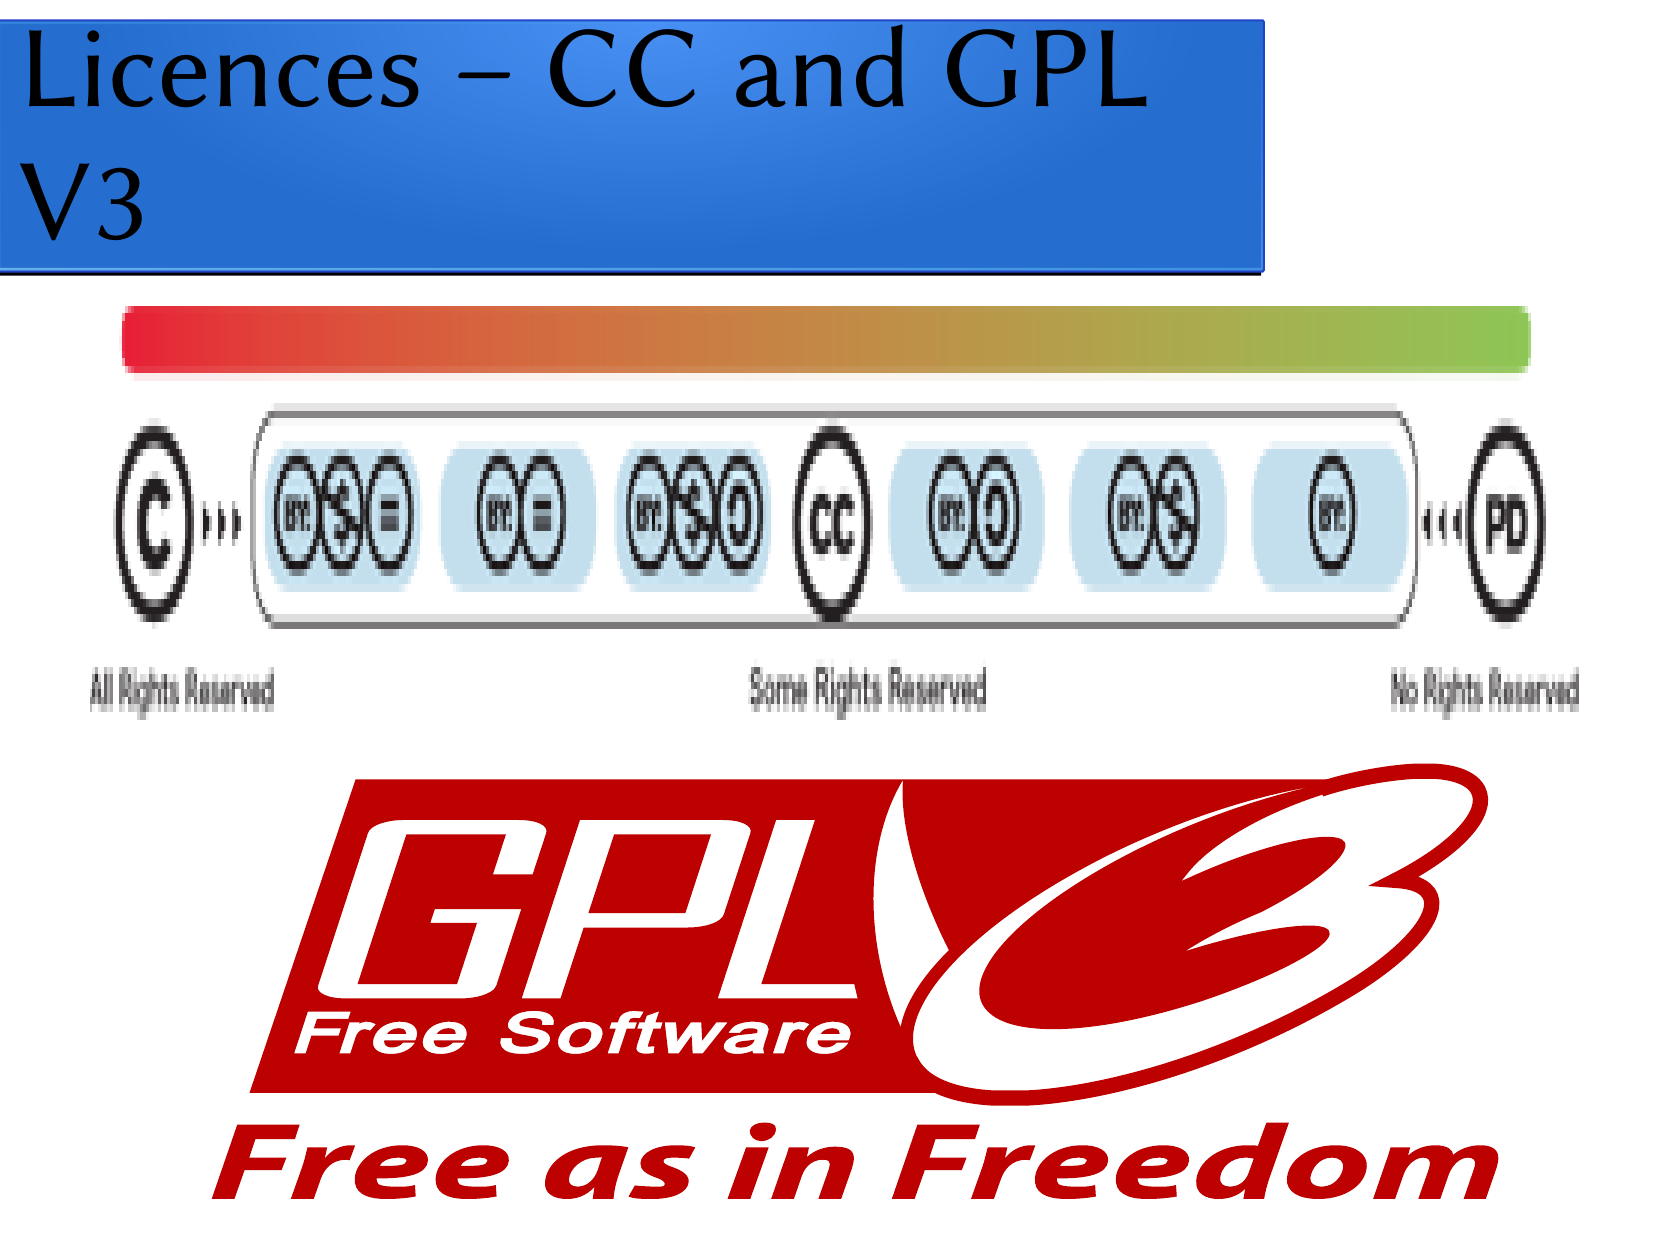

# Licences – CC and GPL V3